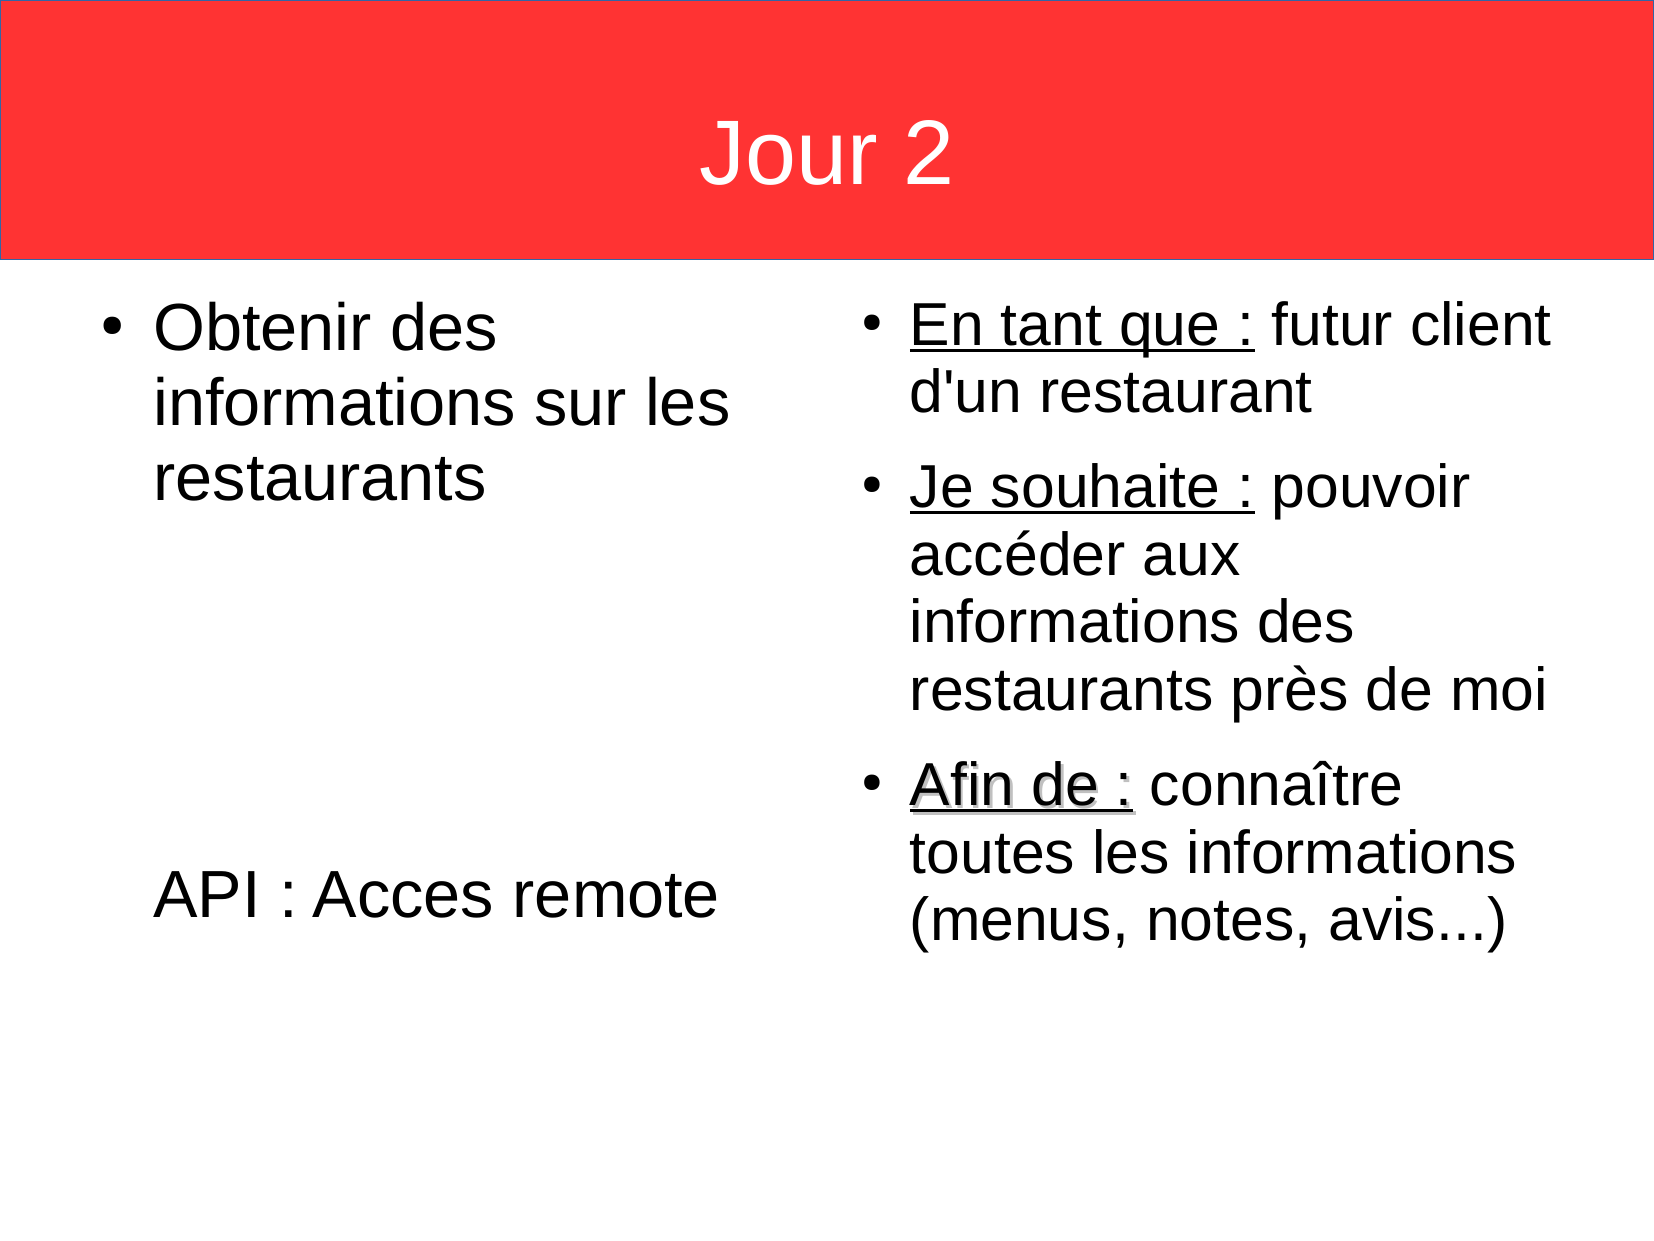

# Jour 2
Obtenir des informations sur les restaurants
API : Acces remote
En tant que : futur client d'un restaurant
Je souhaite : pouvoir accéder aux informations des restaurants près de moi
Afin de : connaître toutes les informations (menus, notes, avis...)